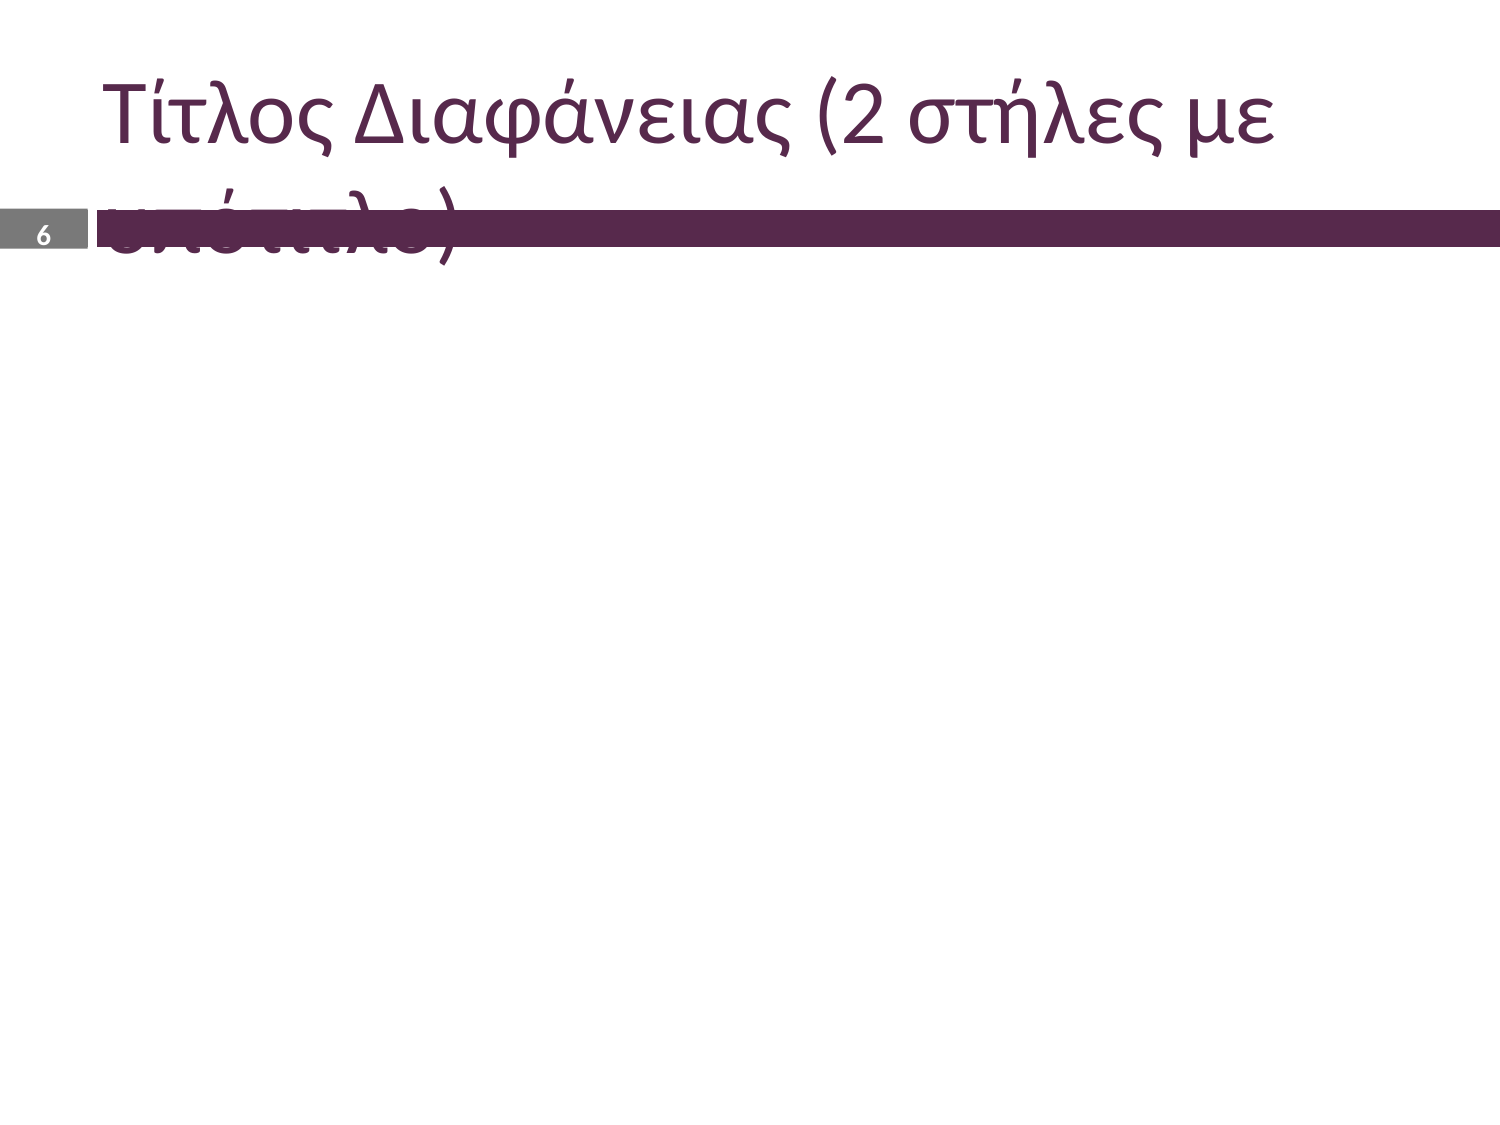

# Τίτλος Διαφάνειας (2 στήλες με υπότιτλο)